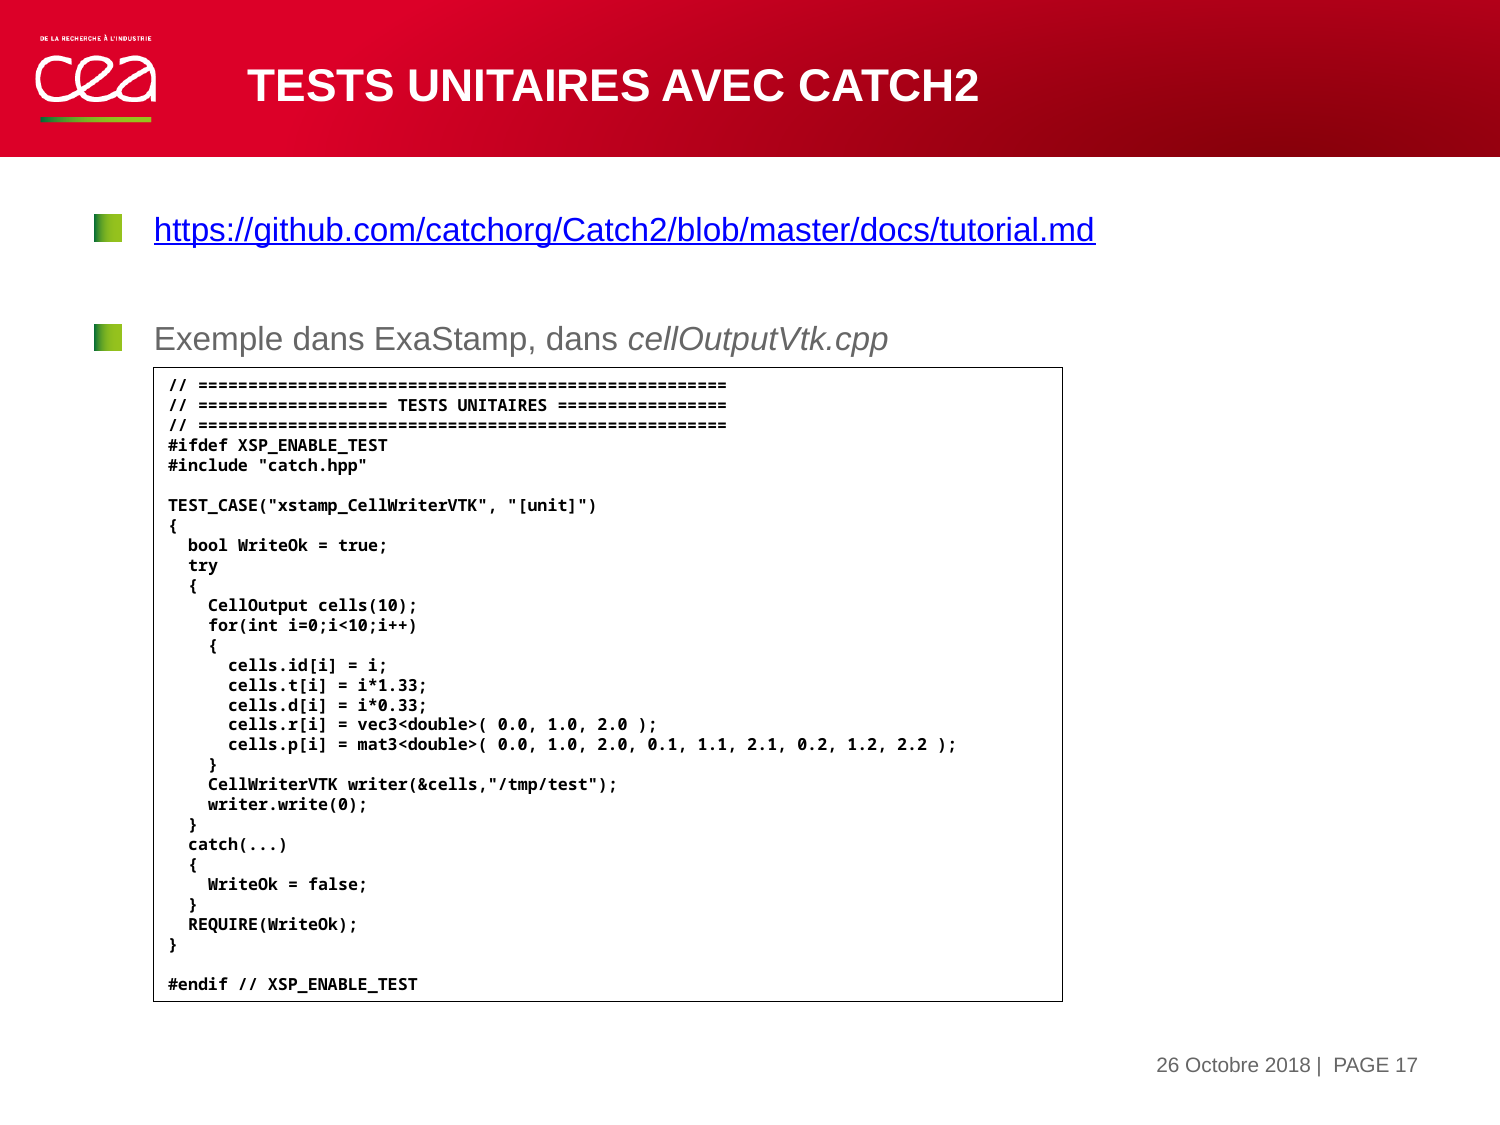

# Tests unitaires avec catch2
https://github.com/catchorg/Catch2/blob/master/docs/tutorial.md
Exemple dans ExaStamp, dans cellOutputVtk.cpp
// =====================================================
// =================== TESTS UNITAIRES =================
// =====================================================
#ifdef XSP_ENABLE_TEST
#include "catch.hpp"
TEST_CASE("xstamp_CellWriterVTK", "[unit]")
{
 bool WriteOk = true;
 try
 {
 CellOutput cells(10);
 for(int i=0;i<10;i++)
 {
 cells.id[i] = i;
 cells.t[i] = i*1.33;
 cells.d[i] = i*0.33;
 cells.r[i] = vec3<double>( 0.0, 1.0, 2.0 );
 cells.p[i] = mat3<double>( 0.0, 1.0, 2.0, 0.1, 1.1, 2.1, 0.2, 1.2, 2.2 );
 }
 CellWriterVTK writer(&cells,"/tmp/test");
 writer.write(0);
 }
 catch(...)
 {
 WriteOk = false;
 }
 REQUIRE(WriteOk);
}
#endif // XSP_ENABLE_TEST
| PAGE
26 Octobre 2018